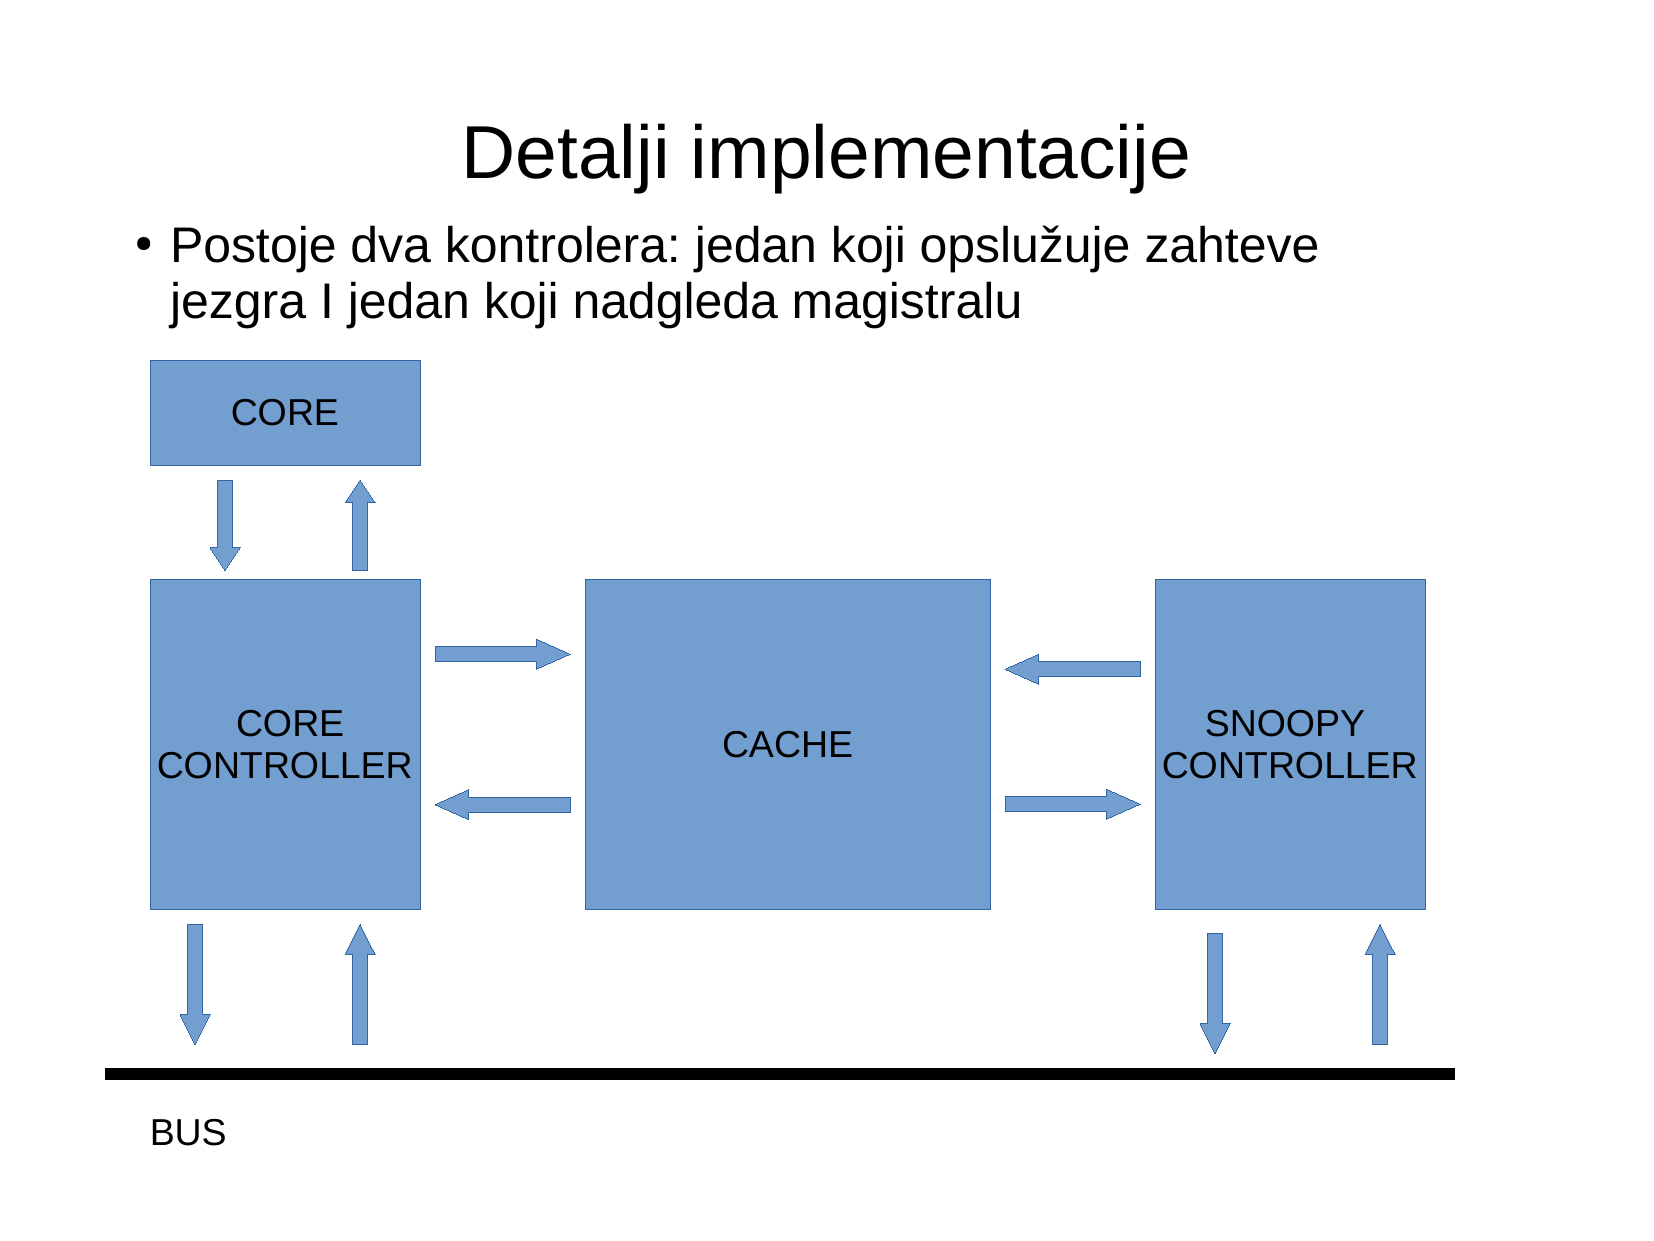

# Detalji implementacije
Postoje dva kontrolera: jedan koji opslužuje zahteve jezgra I jedan koji nadgleda magistralu
CORE
 CORE
CONTROLLER
CACHE
SNOOPY
CONTROLLER
BUS